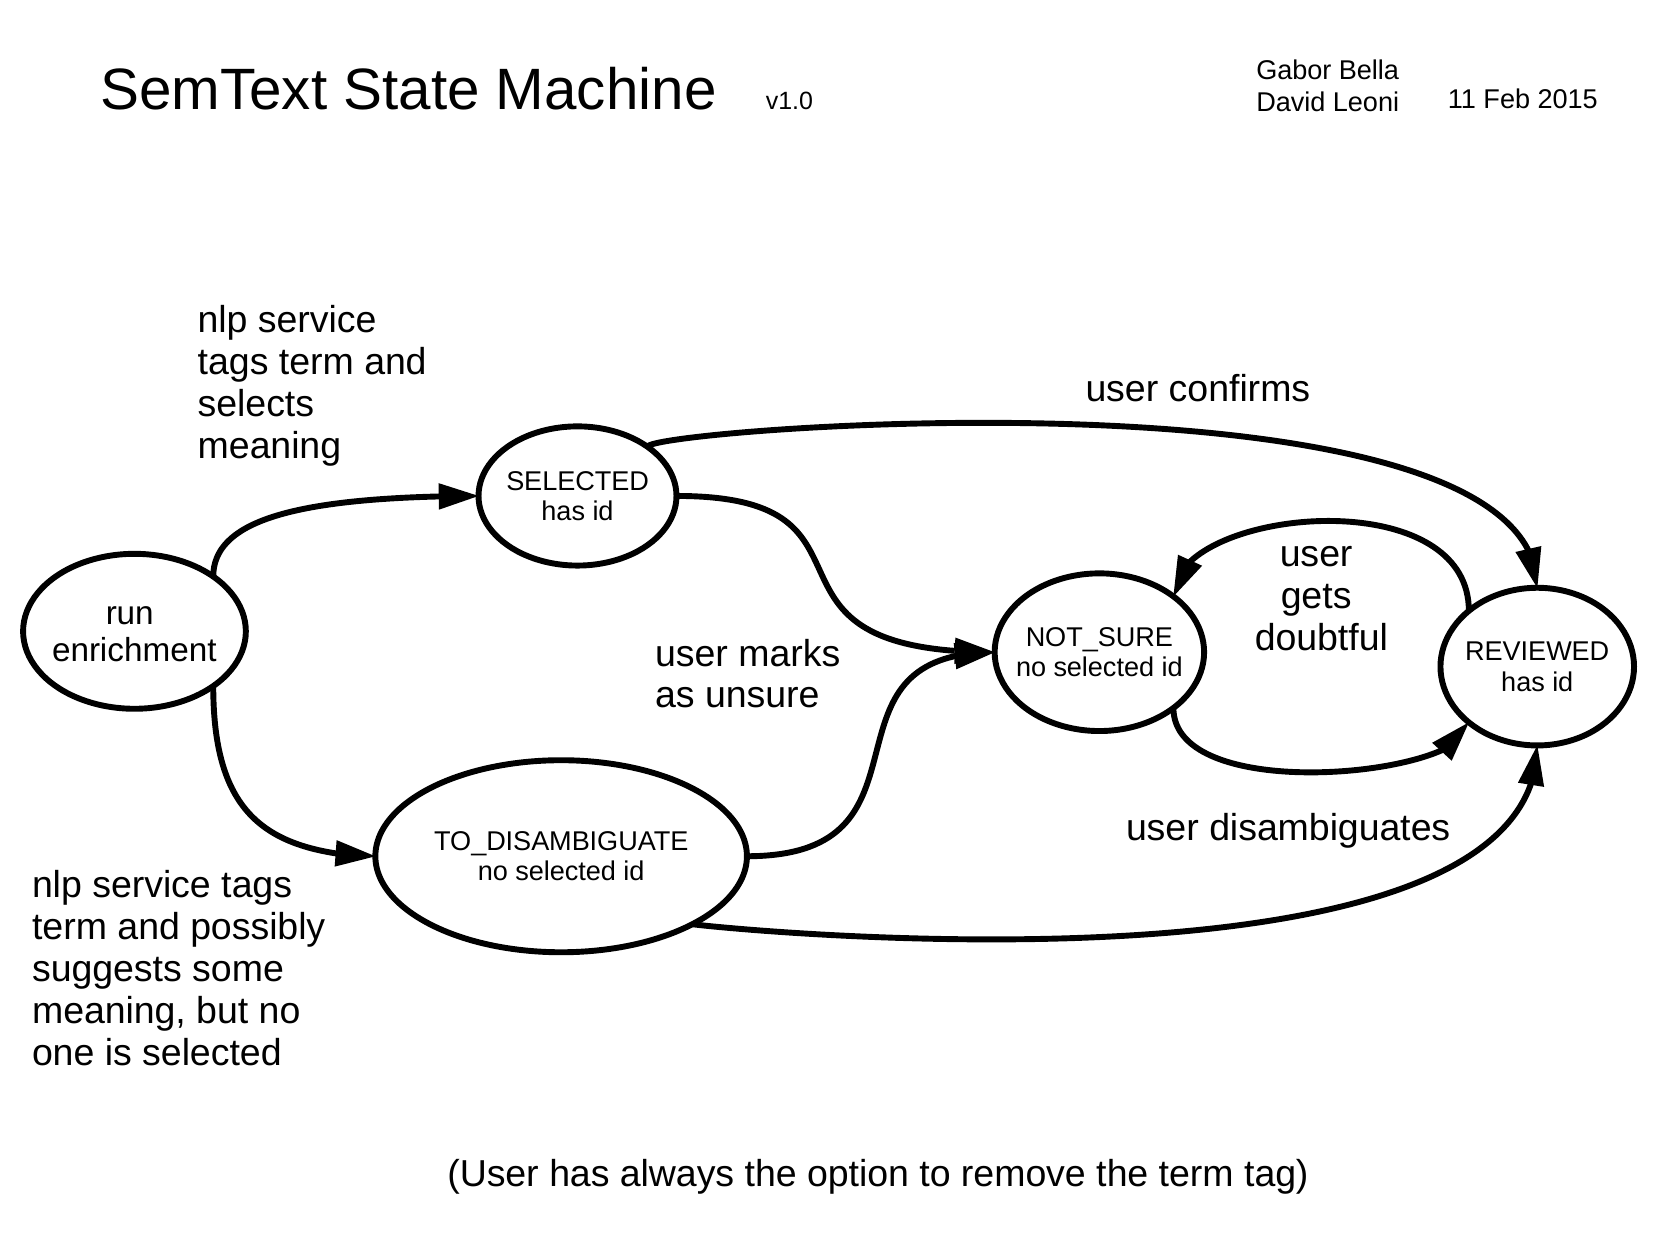

Gabor Bella
SemText State Machine v1.0
11 Feb 2015
David Leoni
nlp service
tags term and
selects
meaning
user confirms
SELECTED
has id
user
gets
doubtful
run
enrichment
NOT_SURE
no selected id
REVIEWED
has id
user marks
as unsure
TO_DISAMBIGUATE
no selected id
user disambiguates
nlp service tags term and possibly suggests some meaning, but no one is selected
(User has always the option to remove the term tag)